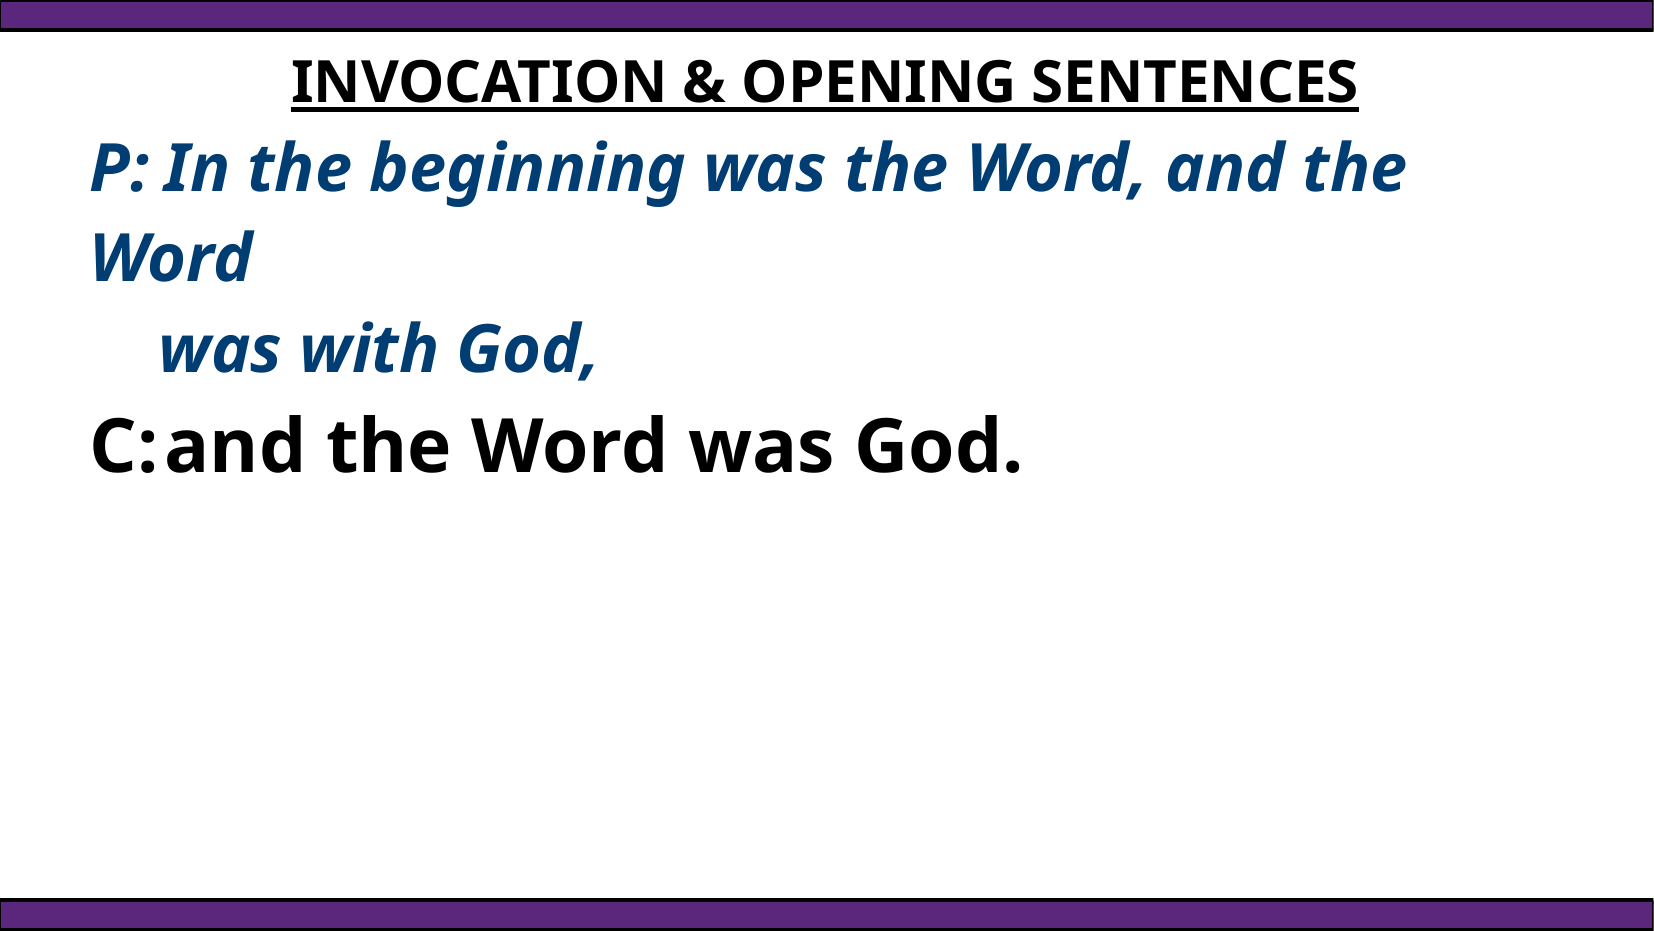

INVOCATION & OPENING SENTENCES
P:	In the beginning was the Word, and the Word
 was with God,
C:	and the Word was God.